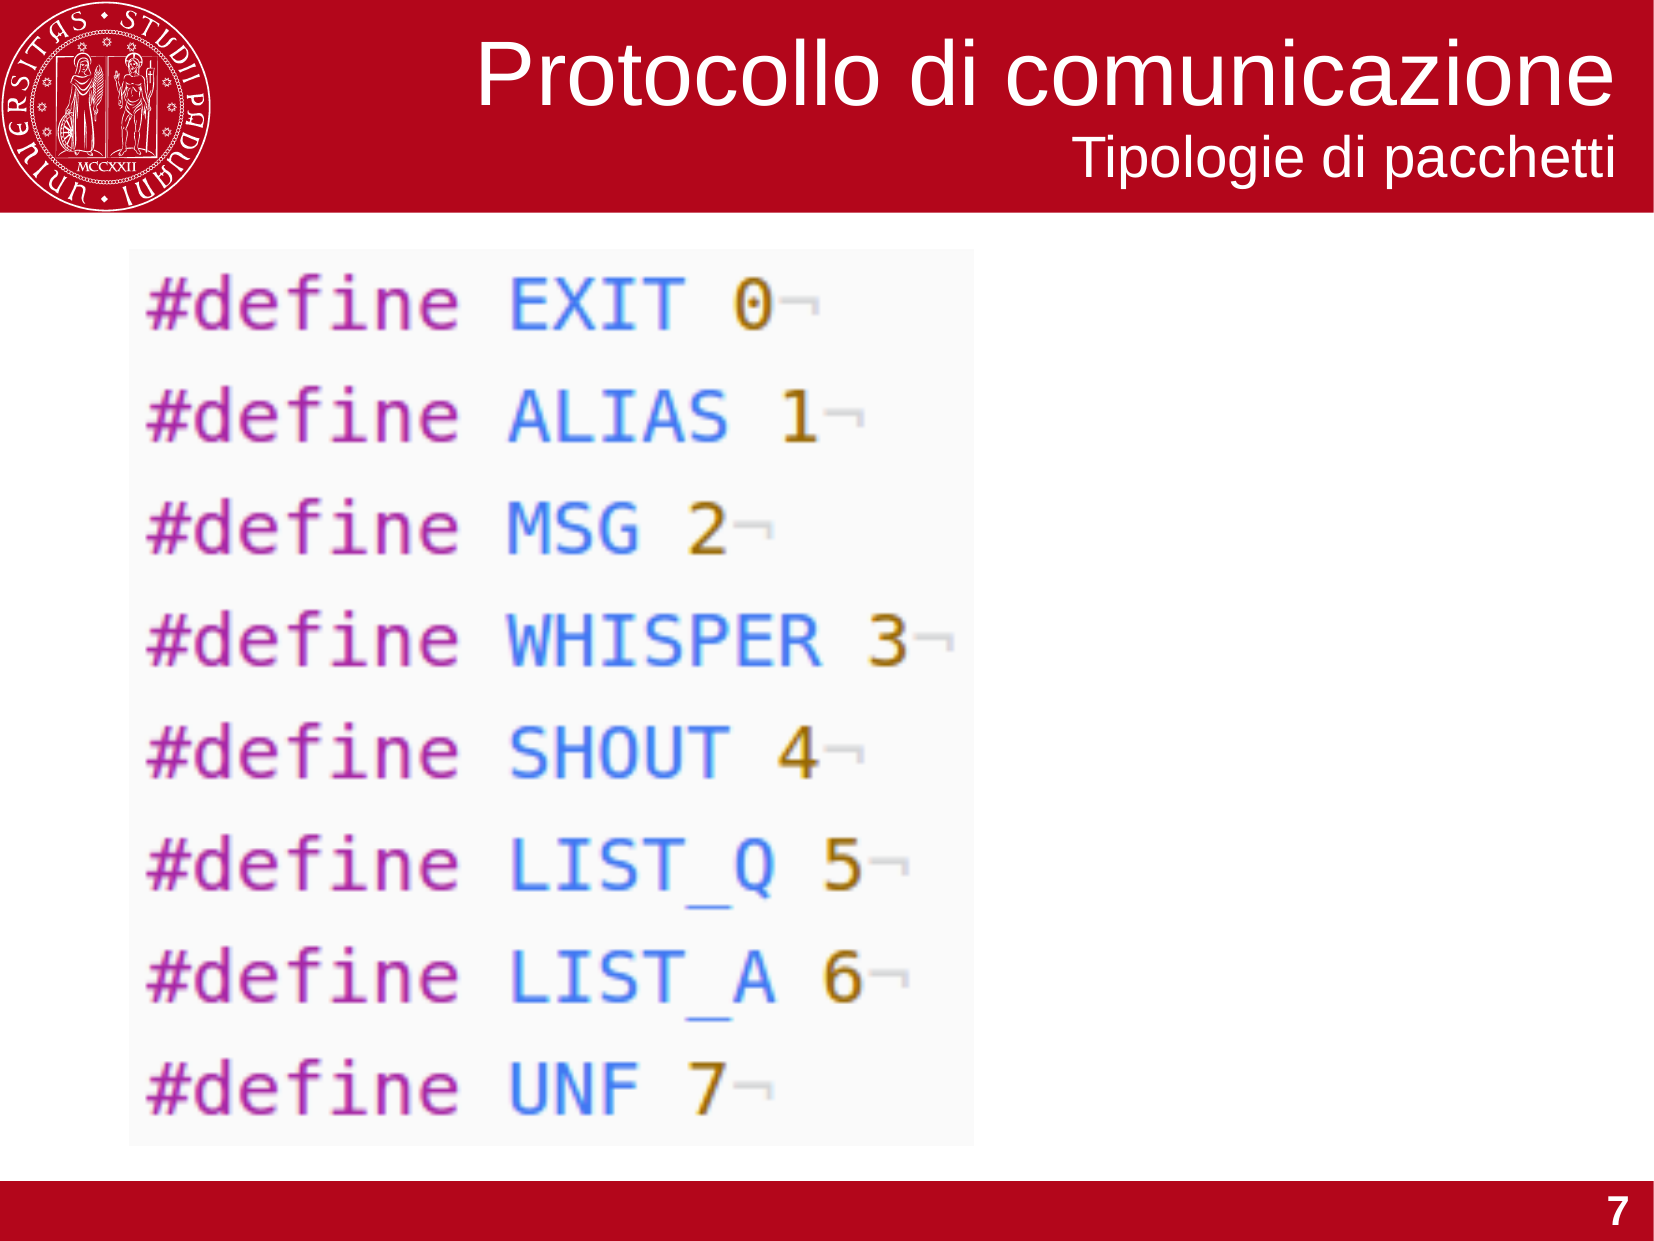

# Protocollo di comunicazione Tipologie di pacchetti
7